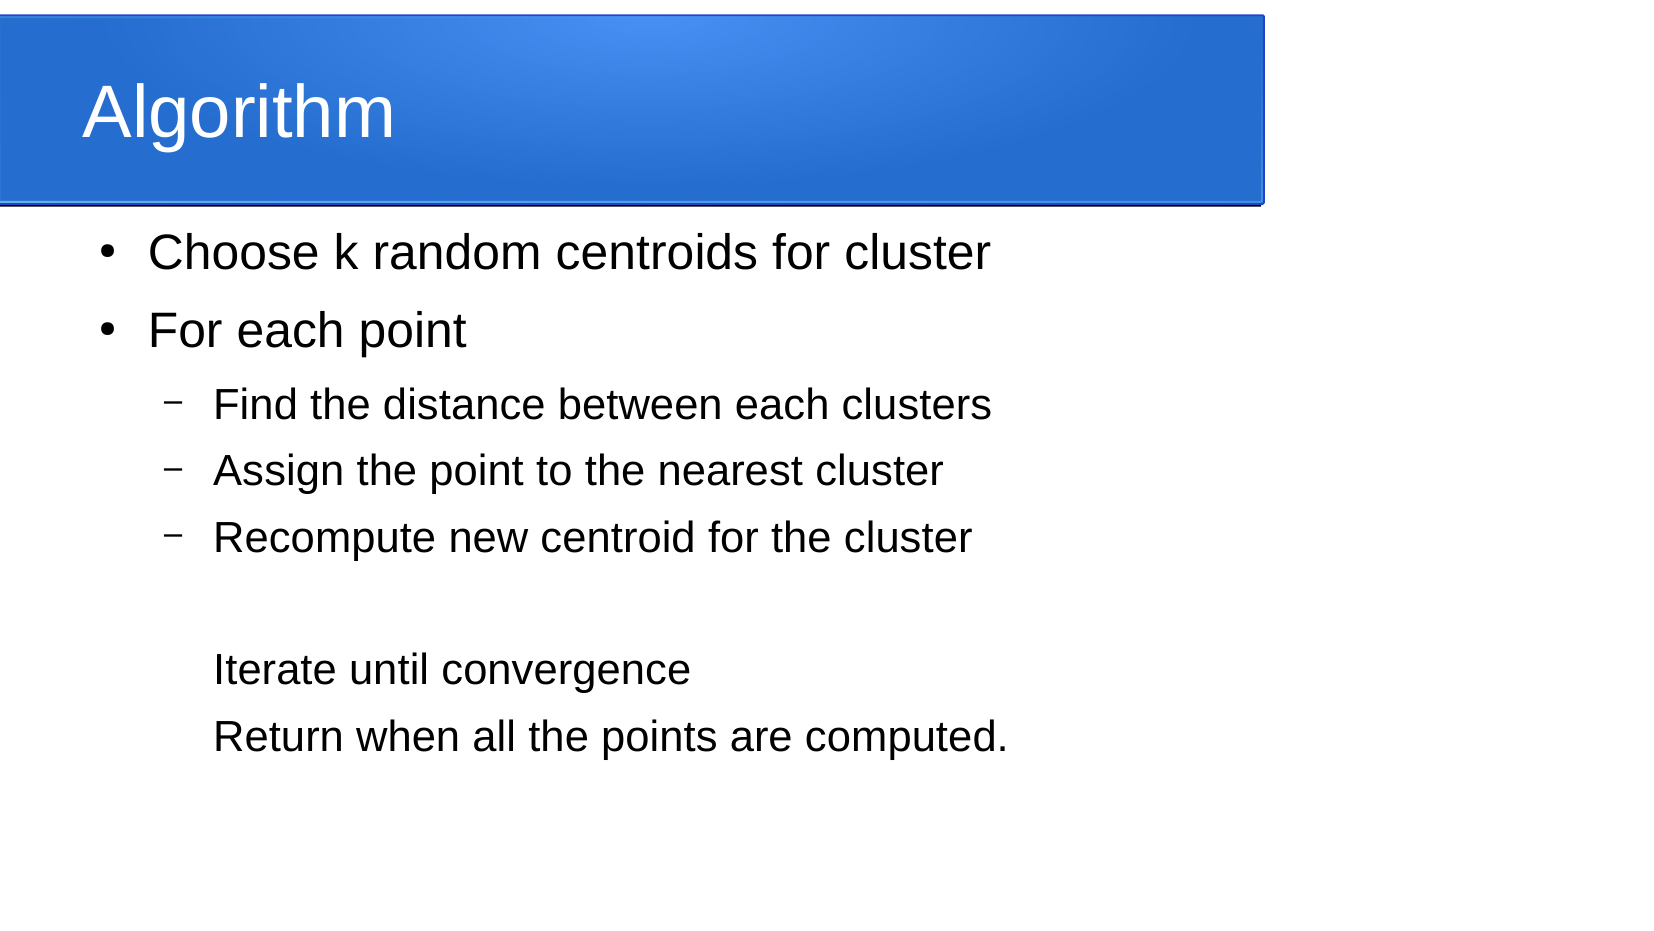

# Algorithm
Choose k random centroids for cluster
For each point
Find the distance between each clusters
Assign the point to the nearest cluster
Recompute new centroid for the cluster
Iterate until convergence
Return when all the points are computed.